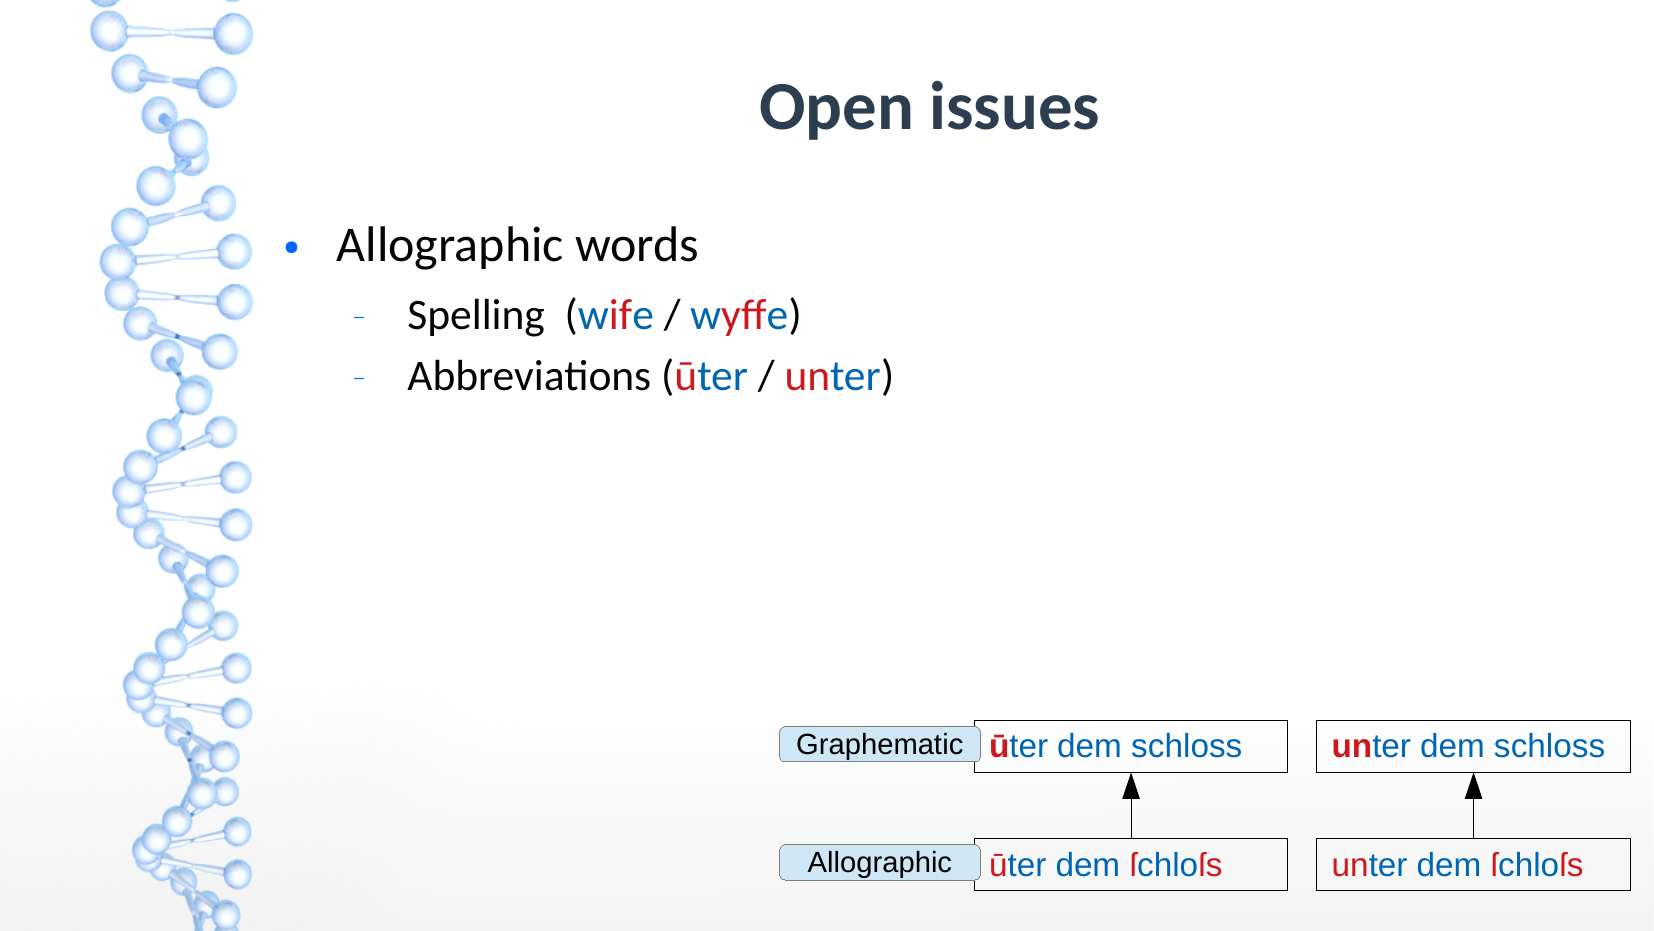

# Open issues
Allographic words
Spelling (wife / wyffe)
Abbreviations (ūter / unter)
ūter dem schloss
unter dem schloss
Graphematic
ūter dem ſchloſs
unter dem ſchloſs
Allographic